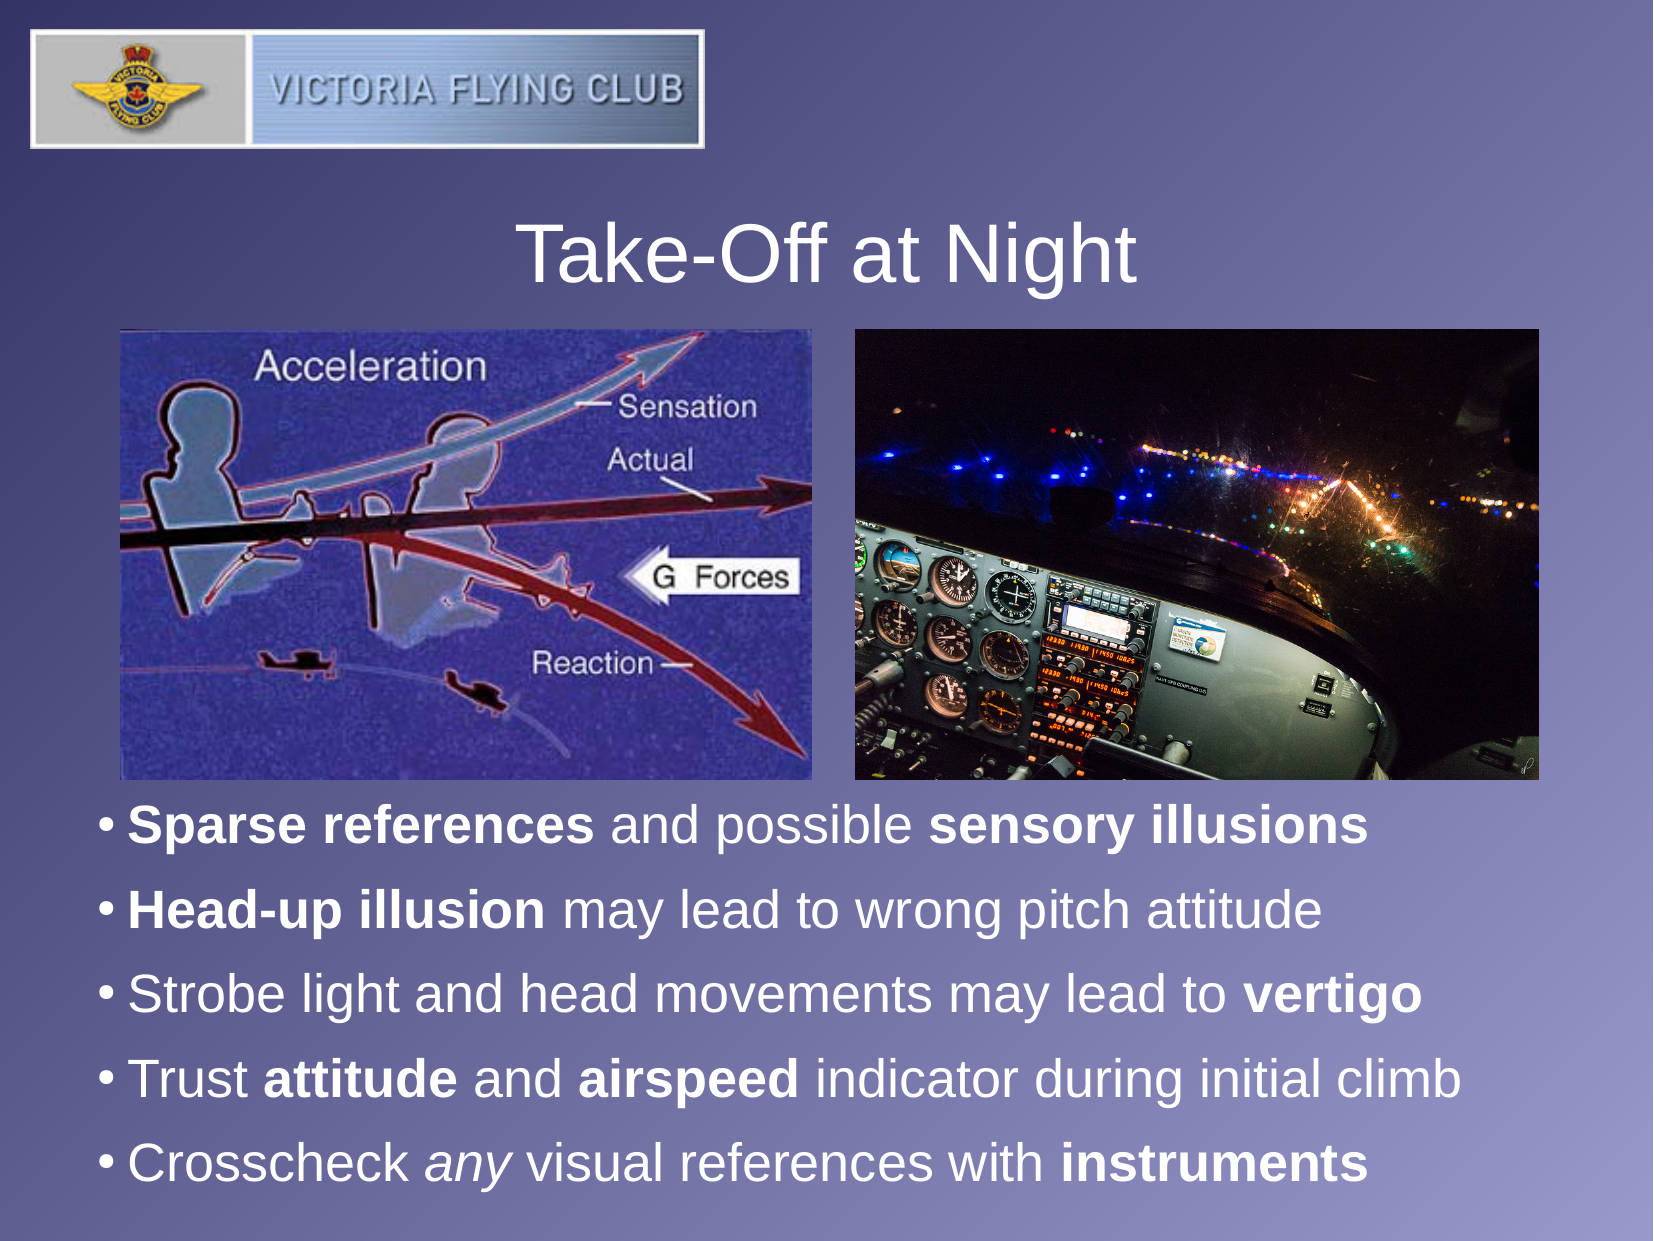

# Take-Off at Night
Sparse references and possible sensory illusions
Head-up illusion may lead to wrong pitch attitude
Strobe light and head movements may lead to vertigo
Trust attitude and airspeed indicator during initial climb
Crosscheck any visual references with instruments